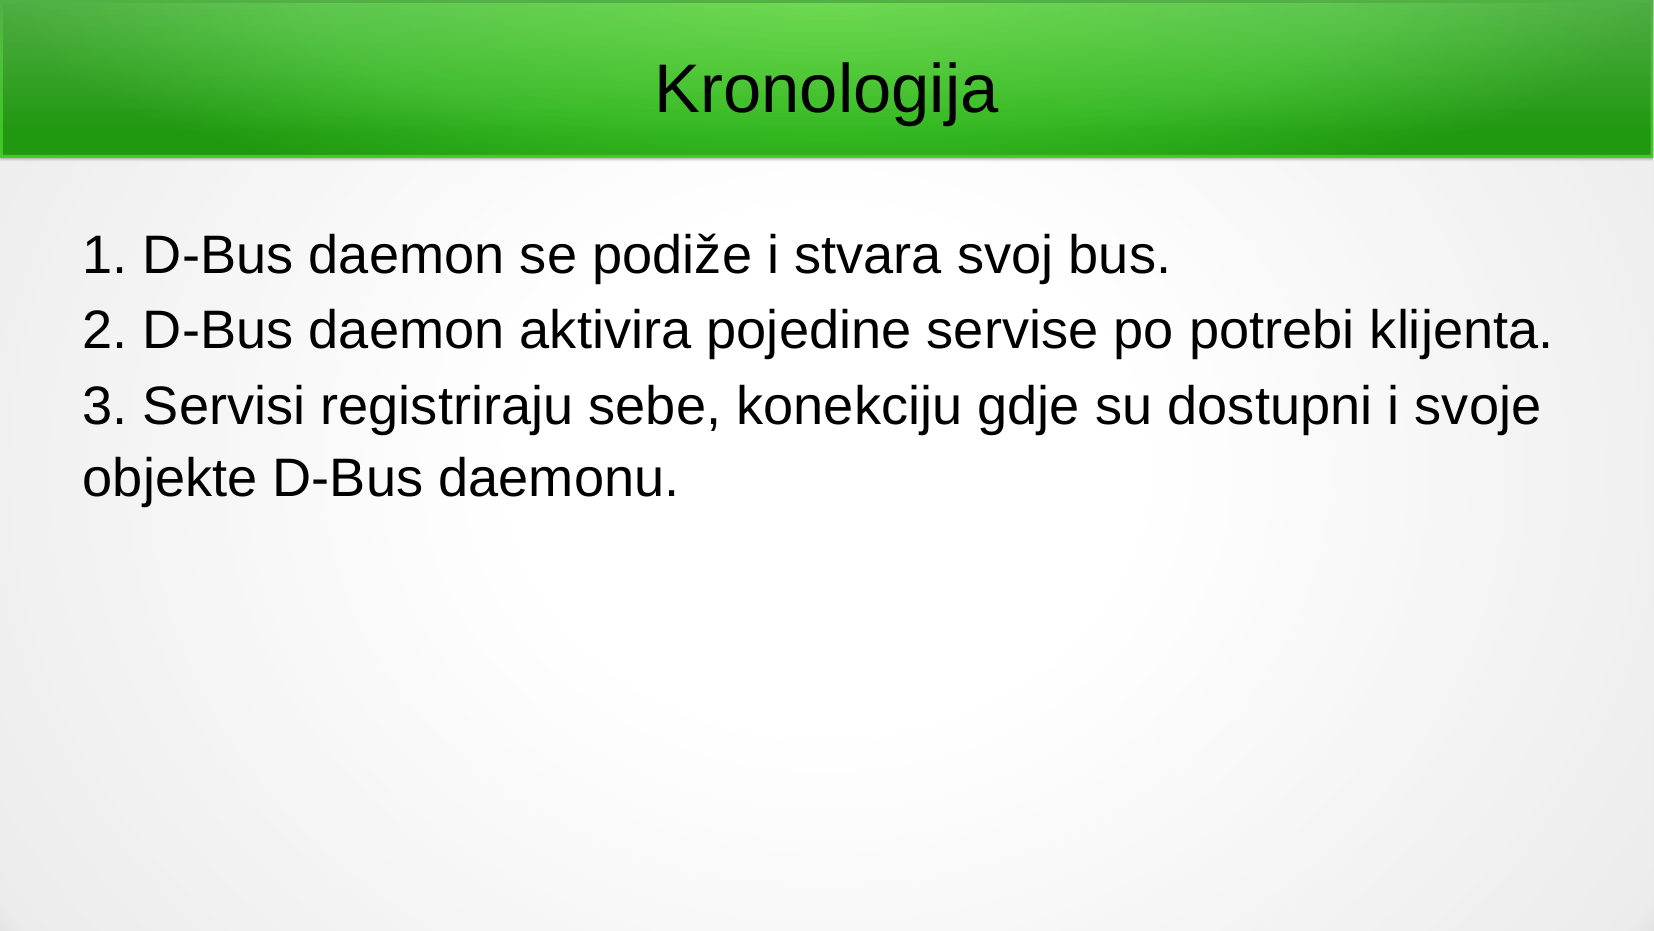

# Kronologija
 D-Bus daemon se podiže i stvara svoj bus.
 D-Bus daemon aktivira pojedine servise po potrebi klijenta.
 Servisi registriraju sebe, konekciju gdje su dostupni i svoje objekte D-Bus daemonu.